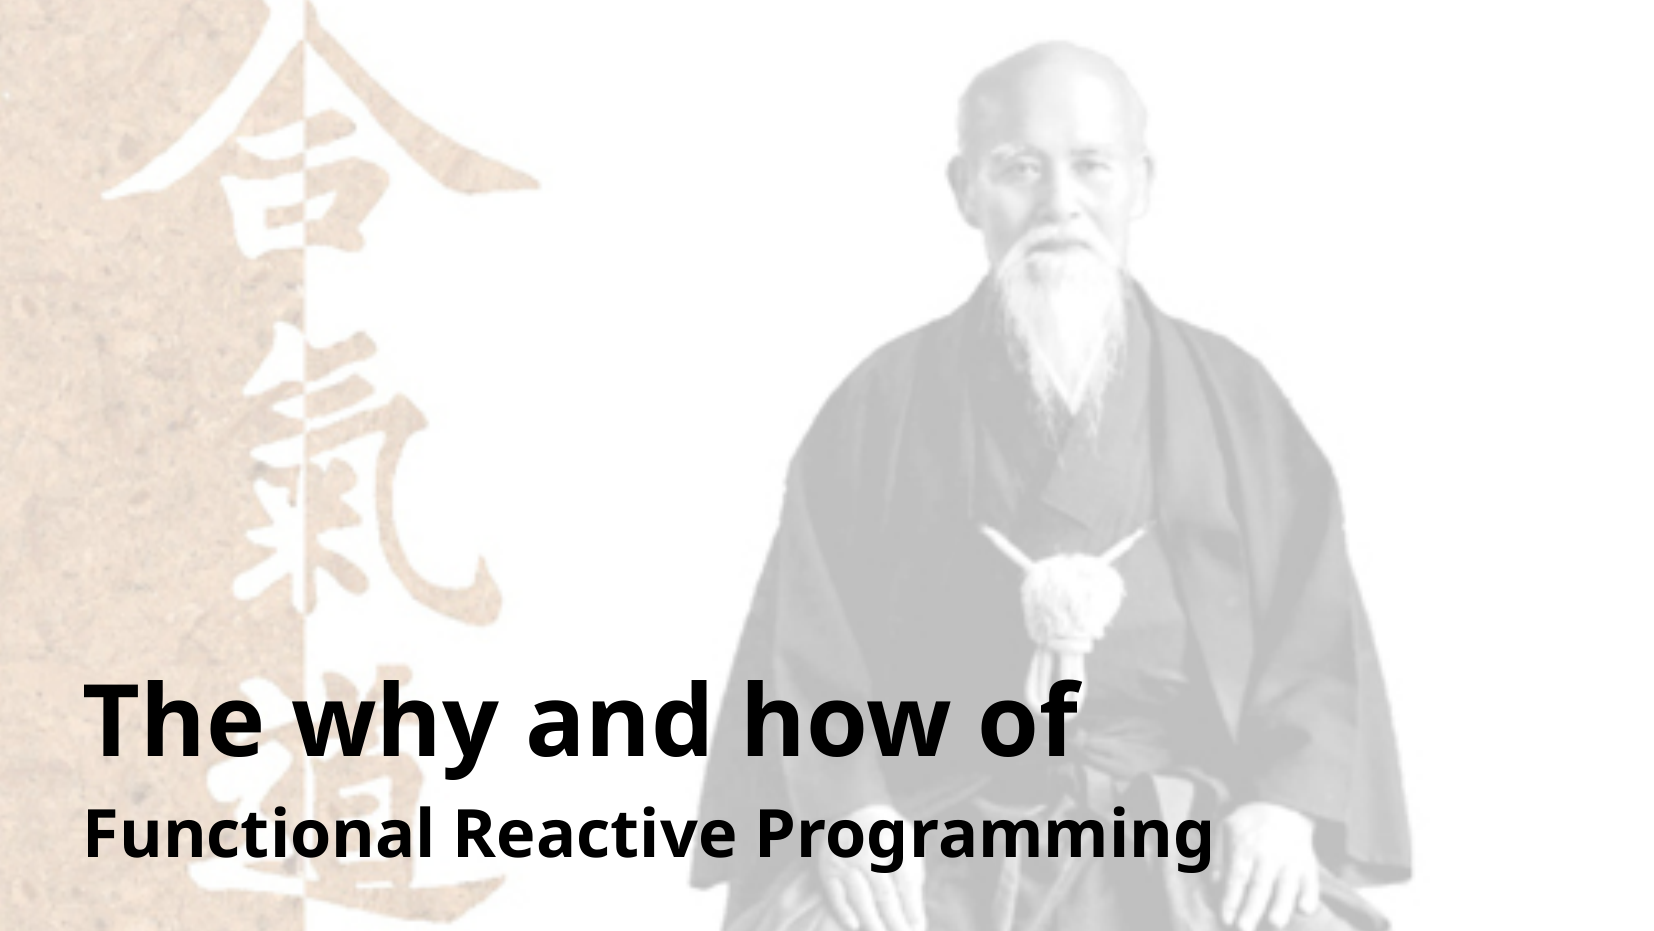

#
The why and how of
Functional Reactive Programming